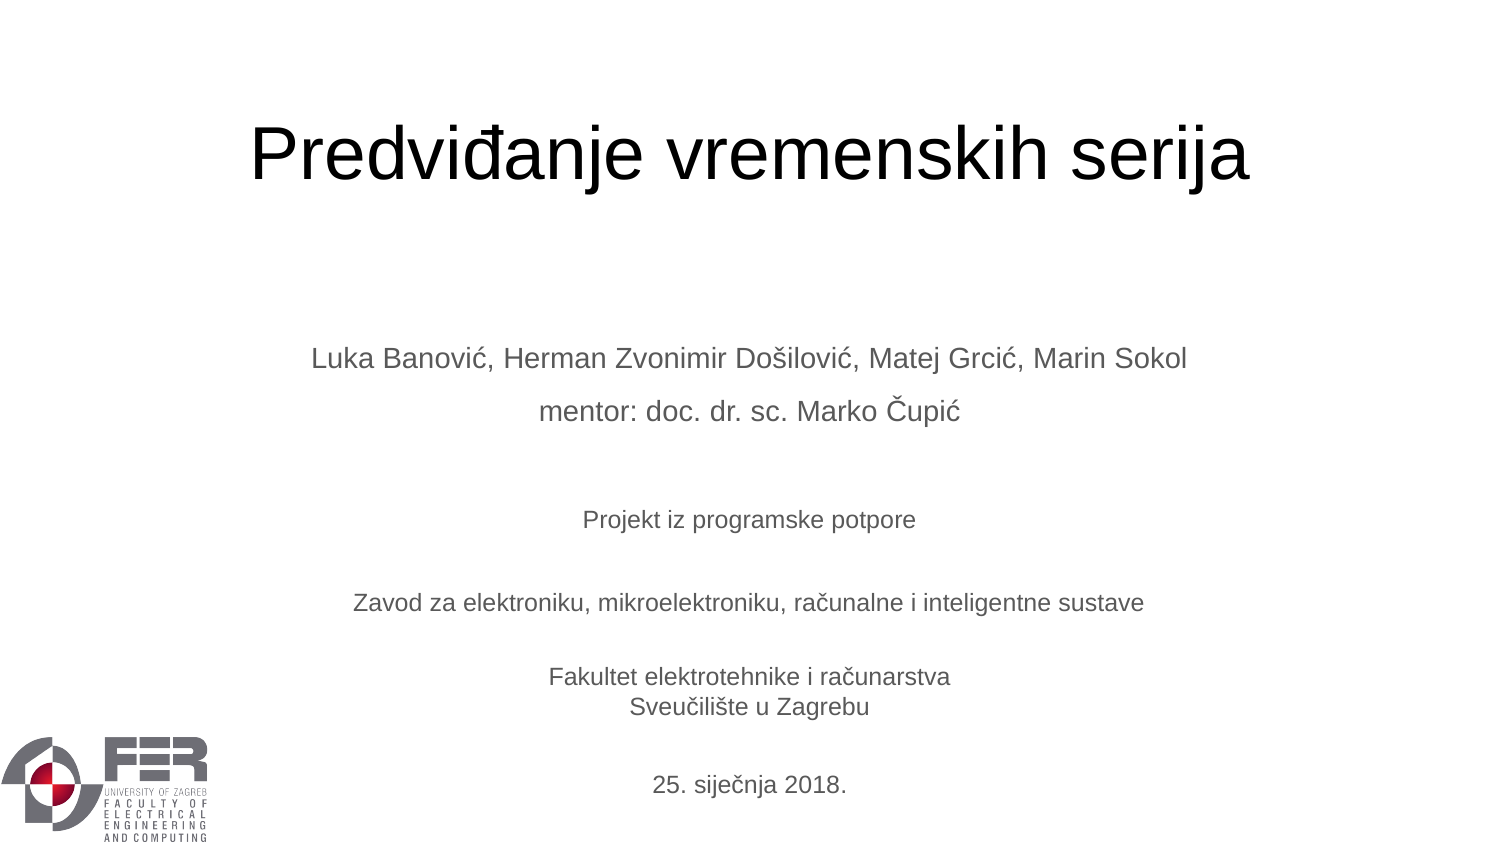

# Predviđanje vremenskih serija
Luka Banović, Herman Zvonimir Došilović, Matej Grcić, Marin Sokol
mentor: doc. dr. sc. Marko Čupić
Projekt iz programske potpore
Zavod za elektroniku, mikroelektroniku, računalne i inteligentne sustave
Fakultet elektrotehnike i računarstva
Sveučilište u Zagrebu
25. siječnja 2018.